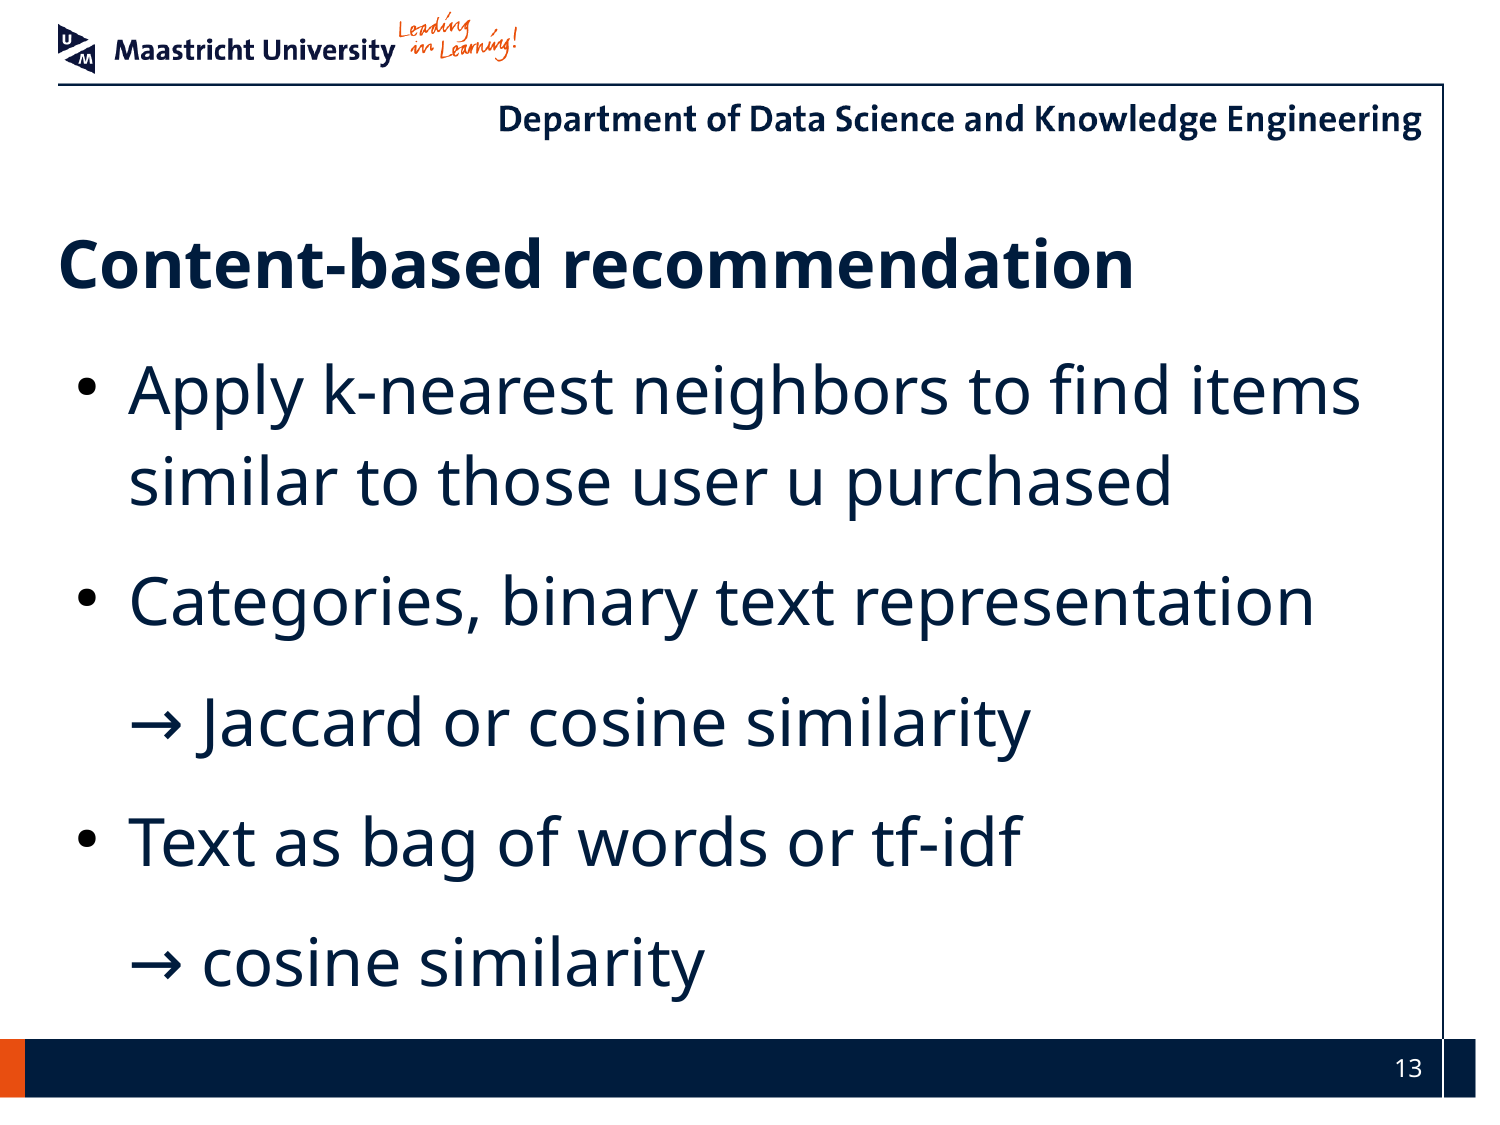

# Content-based recommendation
Apply k-nearest neighbors to find items similar to those user u purchased
Categories, binary text representation
→ Jaccard or cosine similarity
Text as bag of words or tf-idf
→ cosine similarity